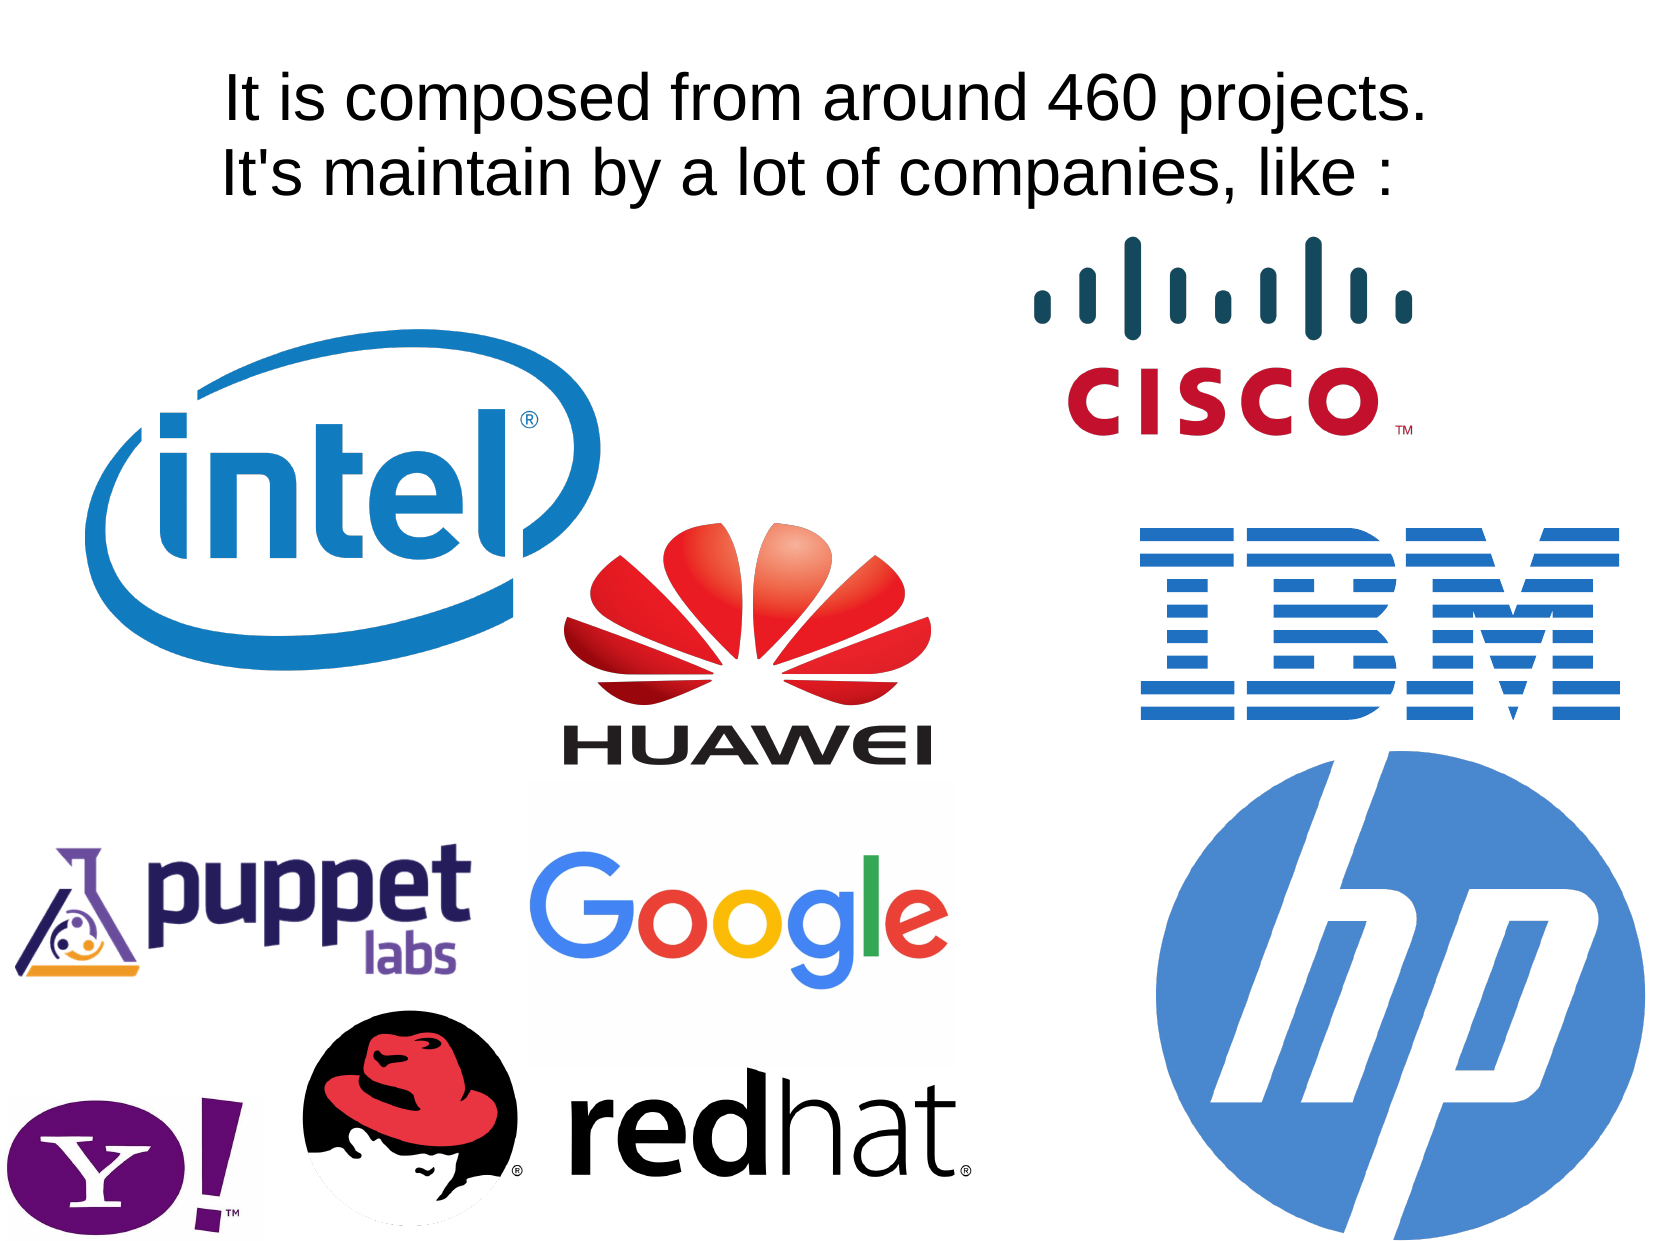

# It is composed from around 460 projects.
It's maintain by a lot of companies, like :